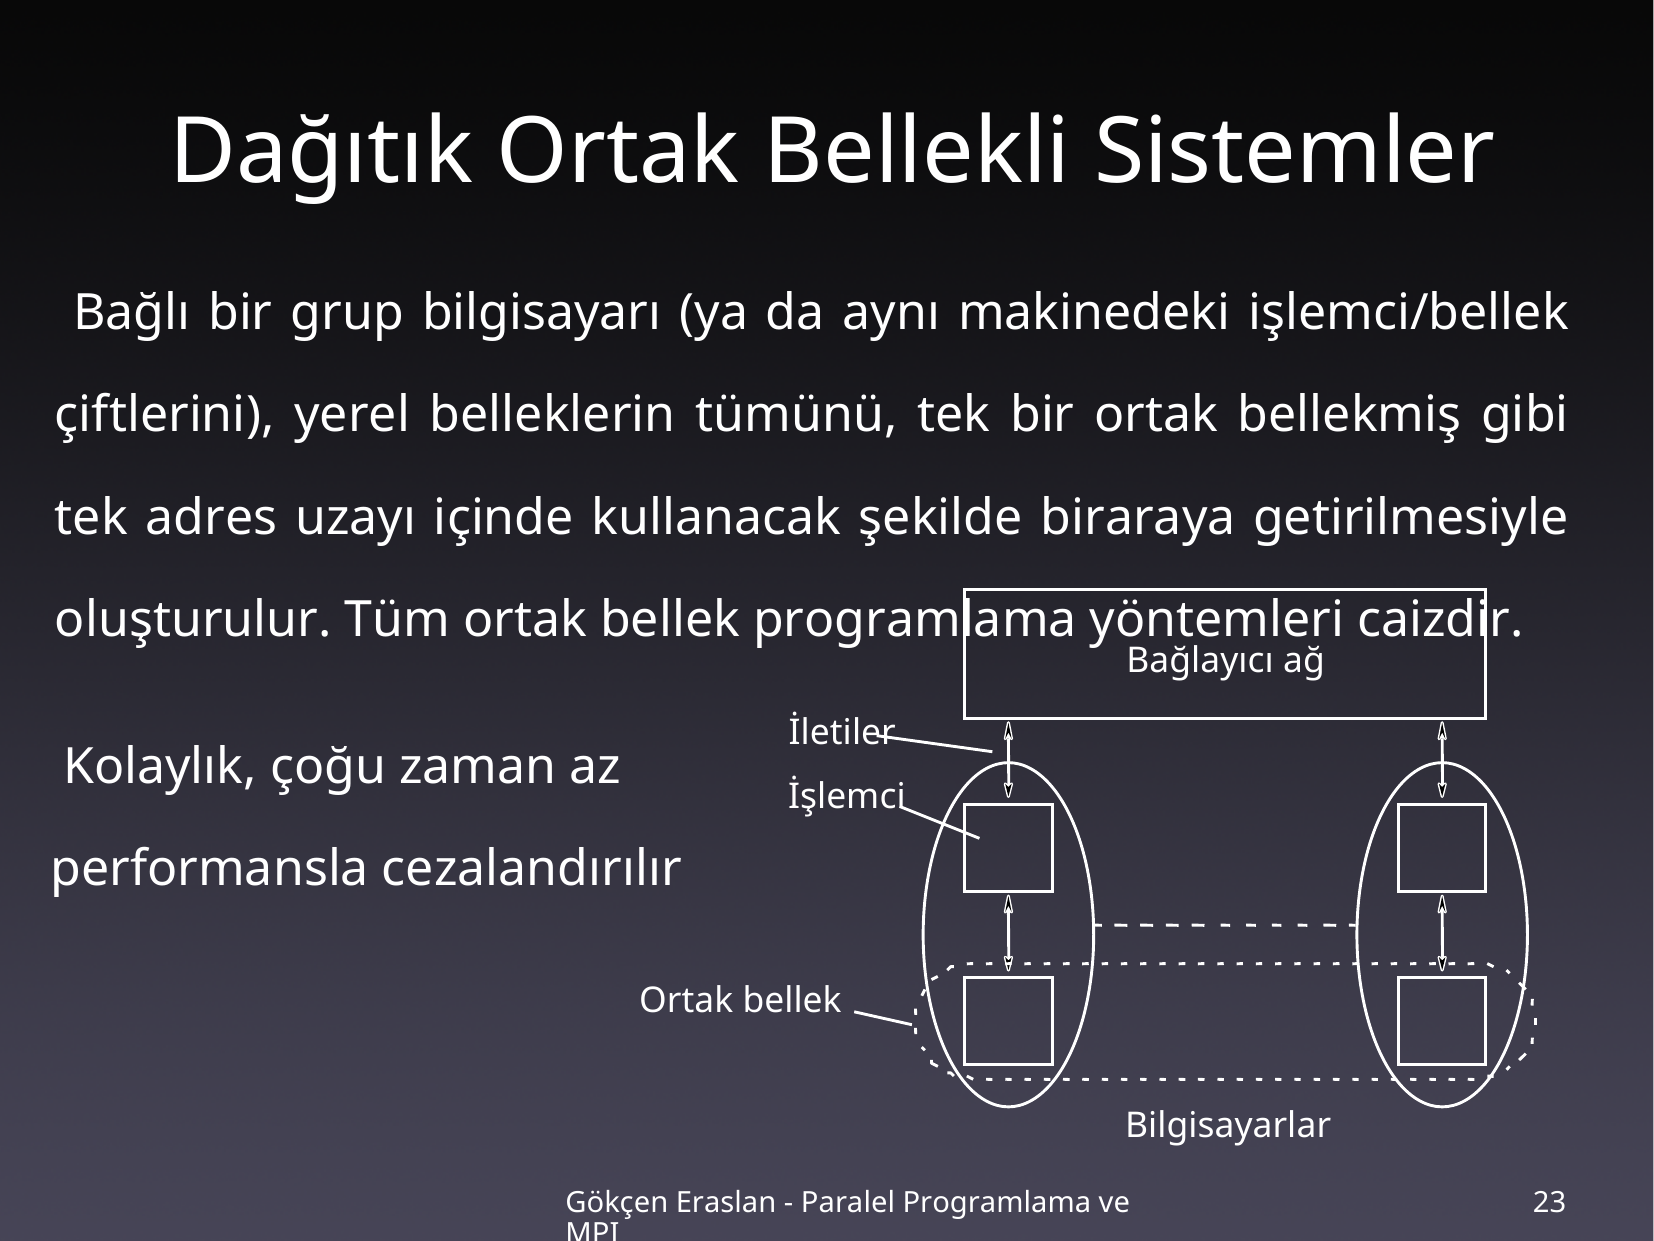

# Dağıtık Ortak Bellekli Sistemler
 Bağlı bir grup bilgisayarı (ya da aynı makinedeki işlemci/bellek çiftlerini), yerel belleklerin tümünü, tek bir ortak bellekmiş gibi tek adres uzayı içinde kullanacak şekilde biraraya getirilmesiyle oluşturulur. Tüm ortak bellek programlama yöntemleri caizdir.
Bağlayıcı ağ
 Kolaylık, çoğu zaman az performansla cezalandırılır
İletiler
İşlemci
Ortak bellek
Bilgisayarlar
Gökçen Eraslan - Paralel Programlama ve MPI
23